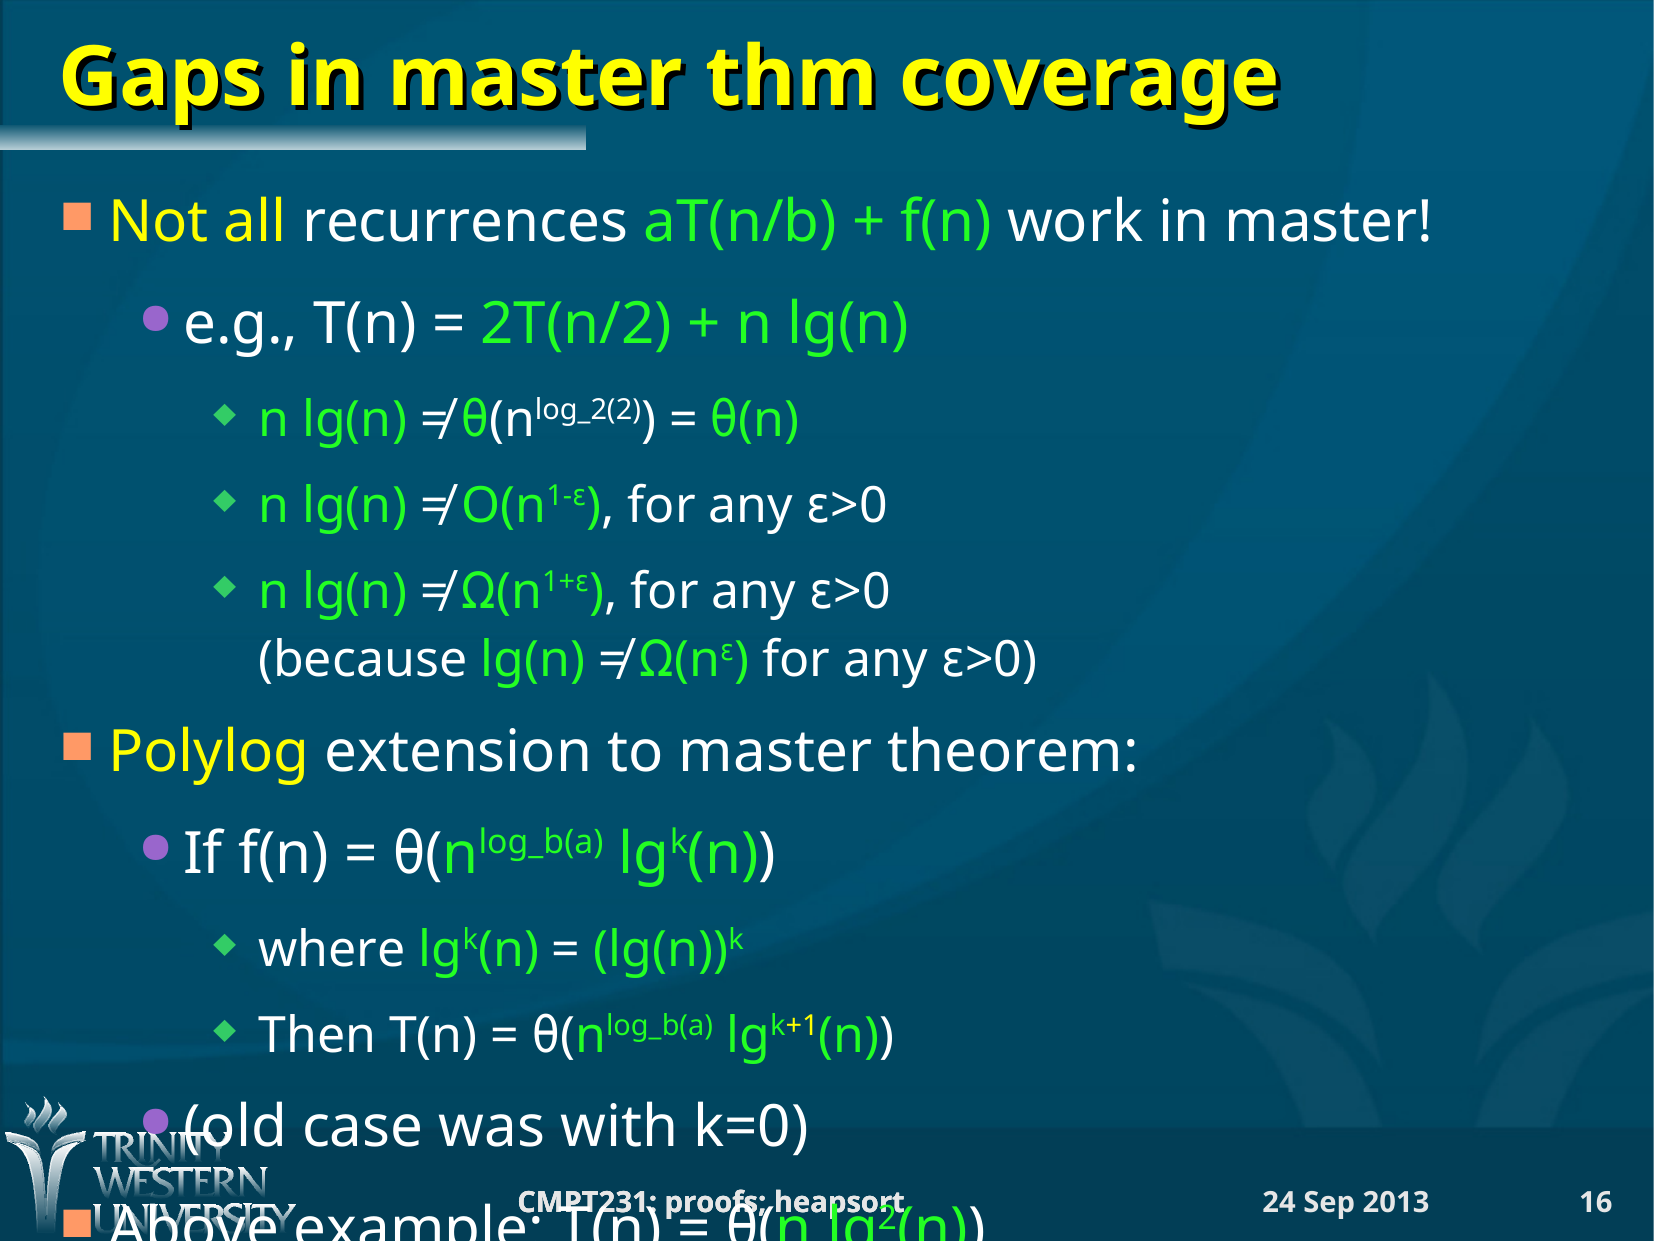

# Gaps in master thm coverage
Not all recurrences aT(n/b) + f(n) work in master!
e.g., T(n) = 2T(n/2) + n lg(n)
n lg(n) ≠ θ(nlog_2(2)) = θ(n)
n lg(n) ≠ O(n1-ε), for any ε>0
n lg(n) ≠ Ω(n1+ε), for any ε>0
(because lg(n) ≠ Ω(nε) for any ε>0)
Polylog extension to master theorem:
If f(n) = θ(nlog_b(a) lgk(n))
where lgk(n) = (lg(n))k
Then T(n) = θ(nlog_b(a) lgk+1(n))
(old case was with k=0)
Above example: T(n) = θ(n lg2(n))
CMPT231: proofs; heapsort
24 Sep 2013
16